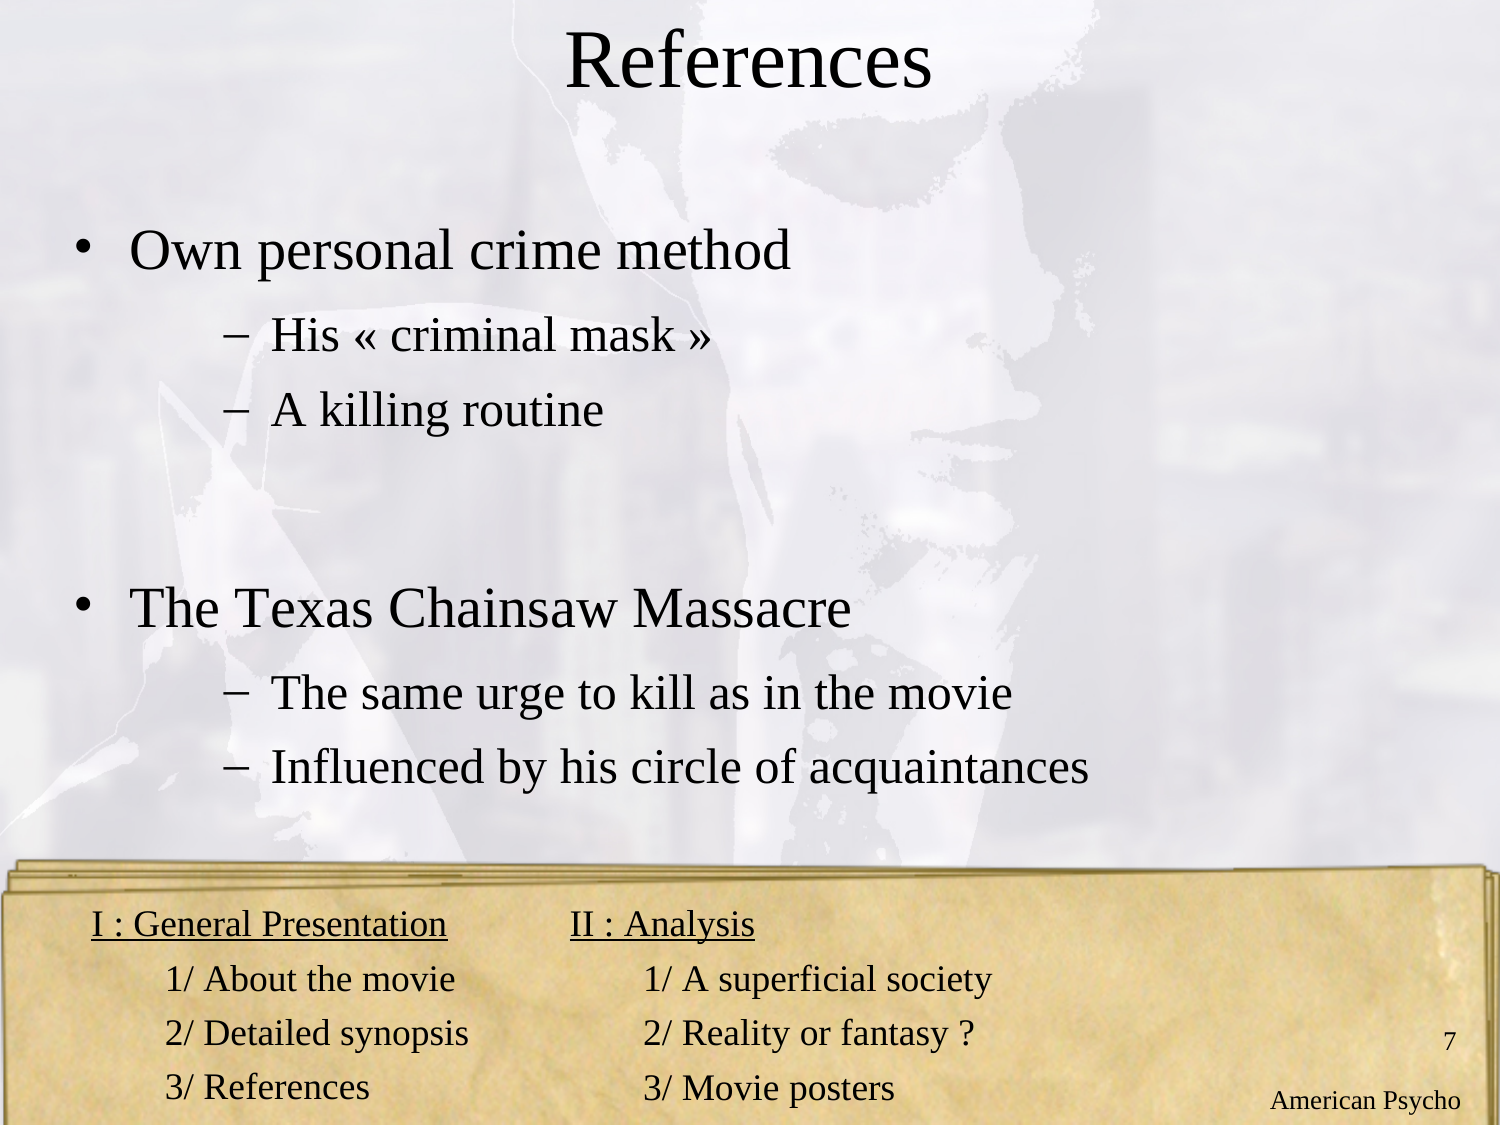

# References
Own personal crime method
His « criminal mask »
A killing routine
The Texas Chainsaw Massacre
The same urge to kill as in the movie
Influenced by his circle of acquaintances
7
American Psycho